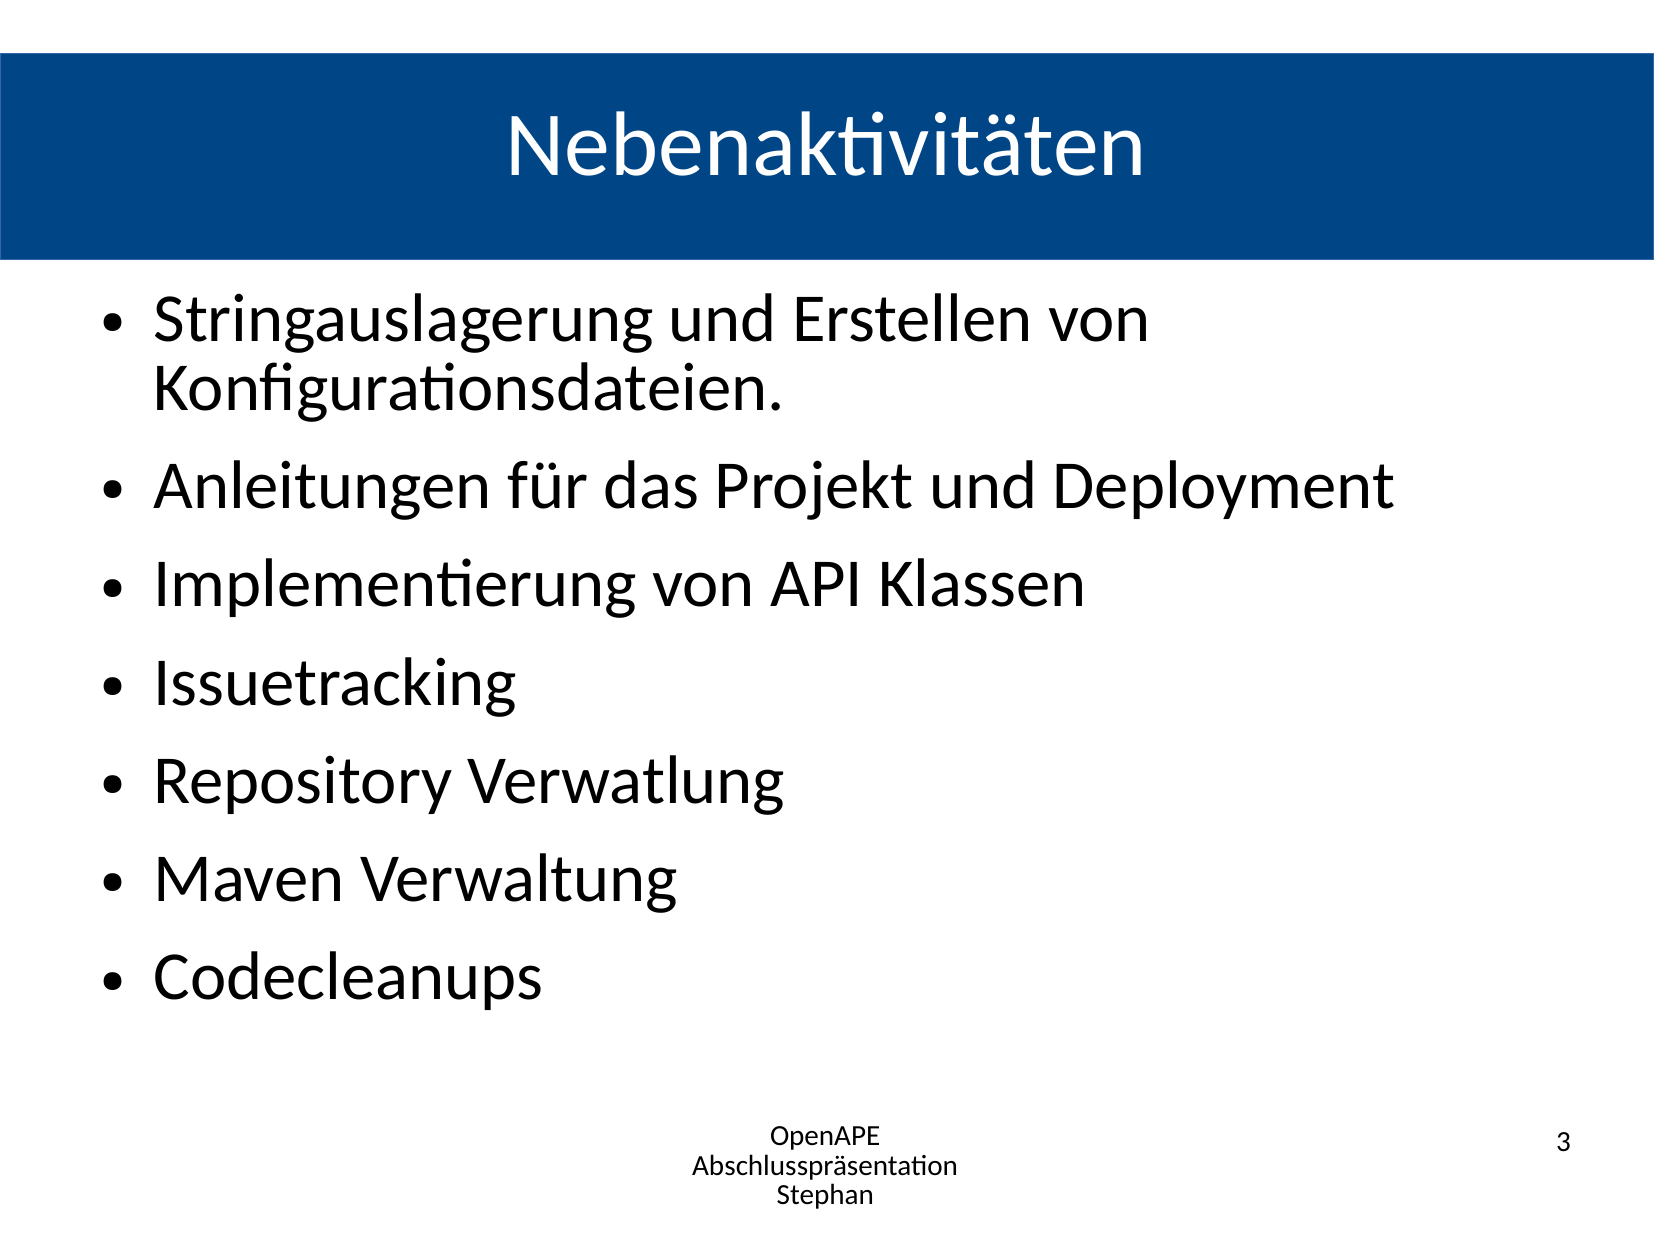

# Nebenaktivitäten
Stringauslagerung und Erstellen von Konfigurationsdateien.
Anleitungen für das Projekt und Deployment
Implementierung von API Klassen
Issuetracking
Repository Verwatlung
Maven Verwaltung
Codecleanups
3